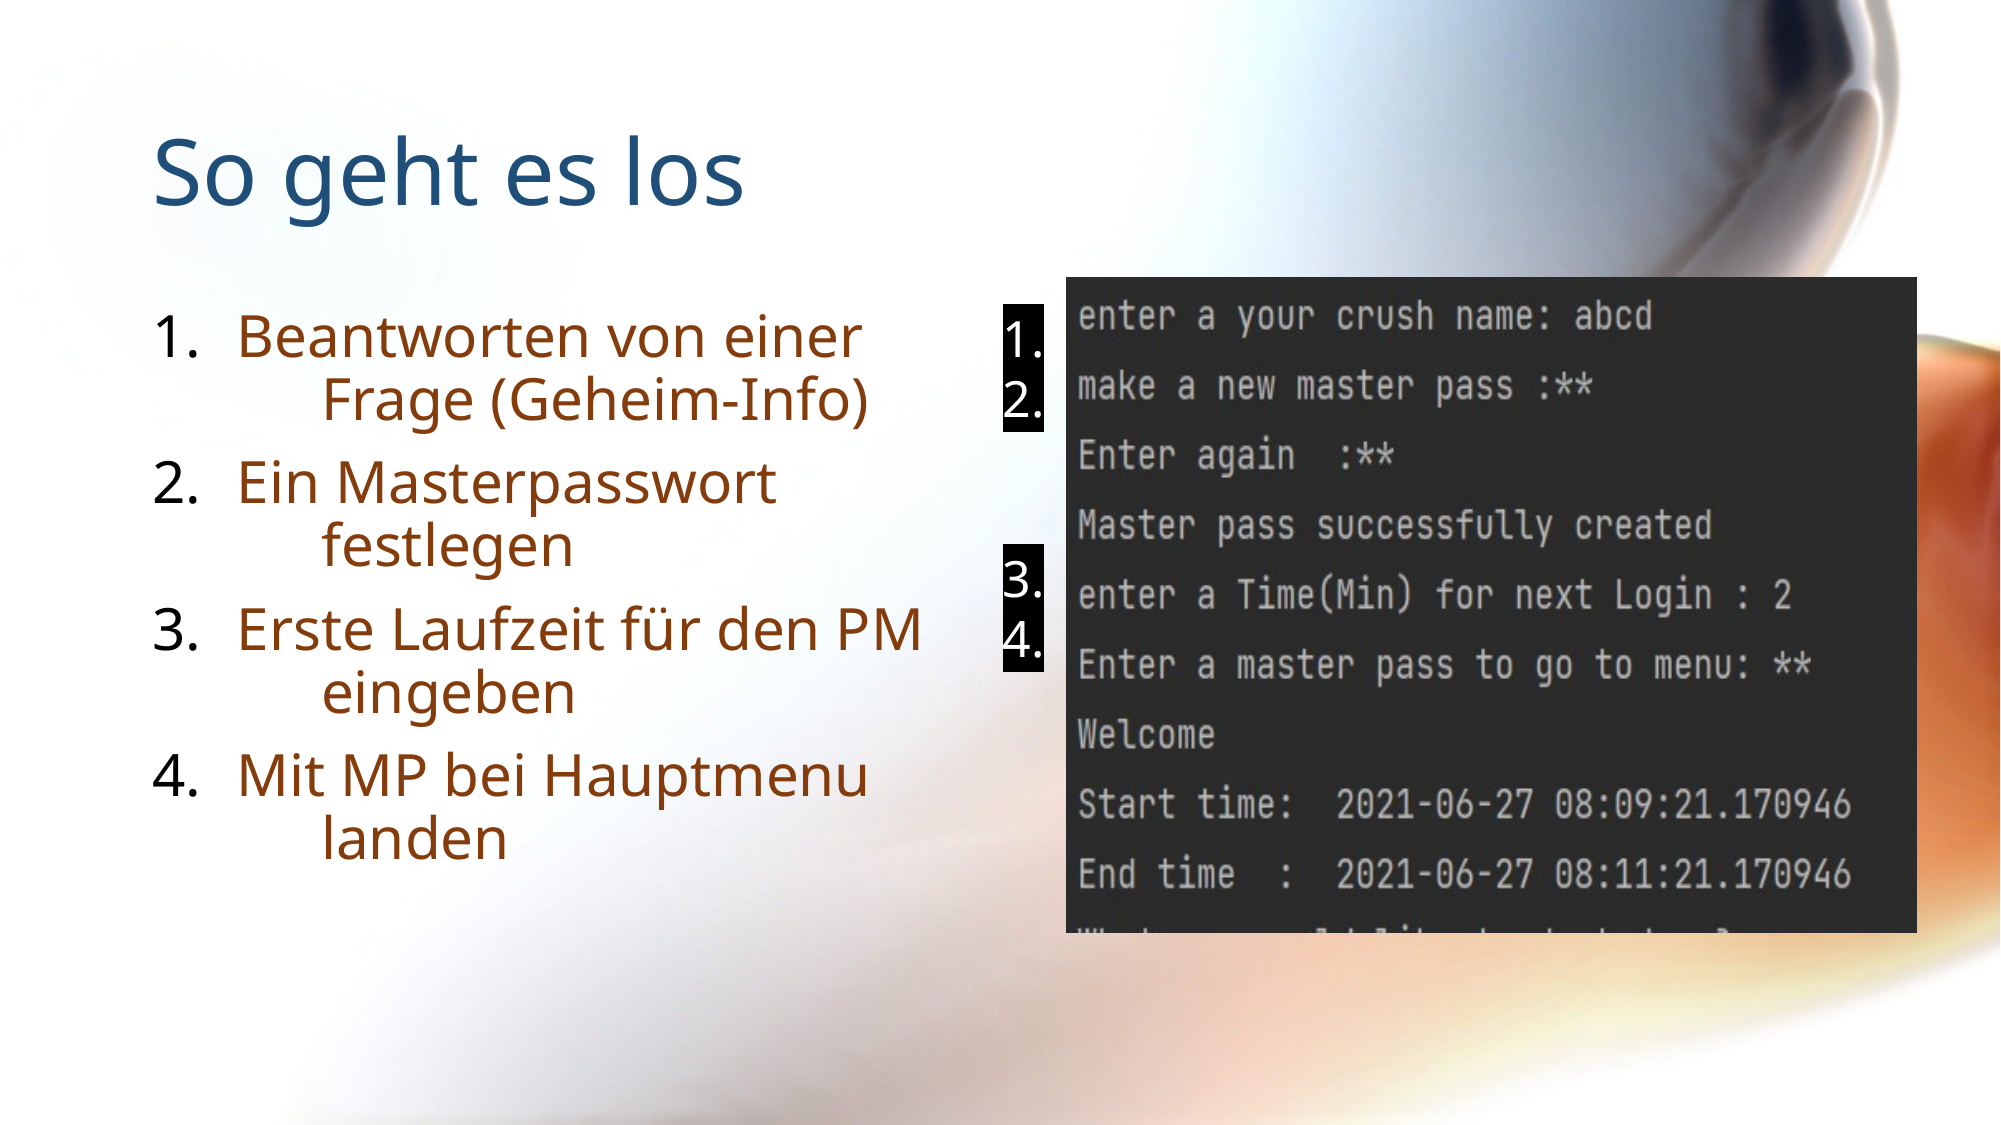

# So geht es los
Beantworten von einer Frage (Geheim-Info)
Ein Masterpasswort festlegen
Erste Laufzeit für den PM eingeben
Mit MP bei Hauptmenu landen
1.
2.
3.
4.